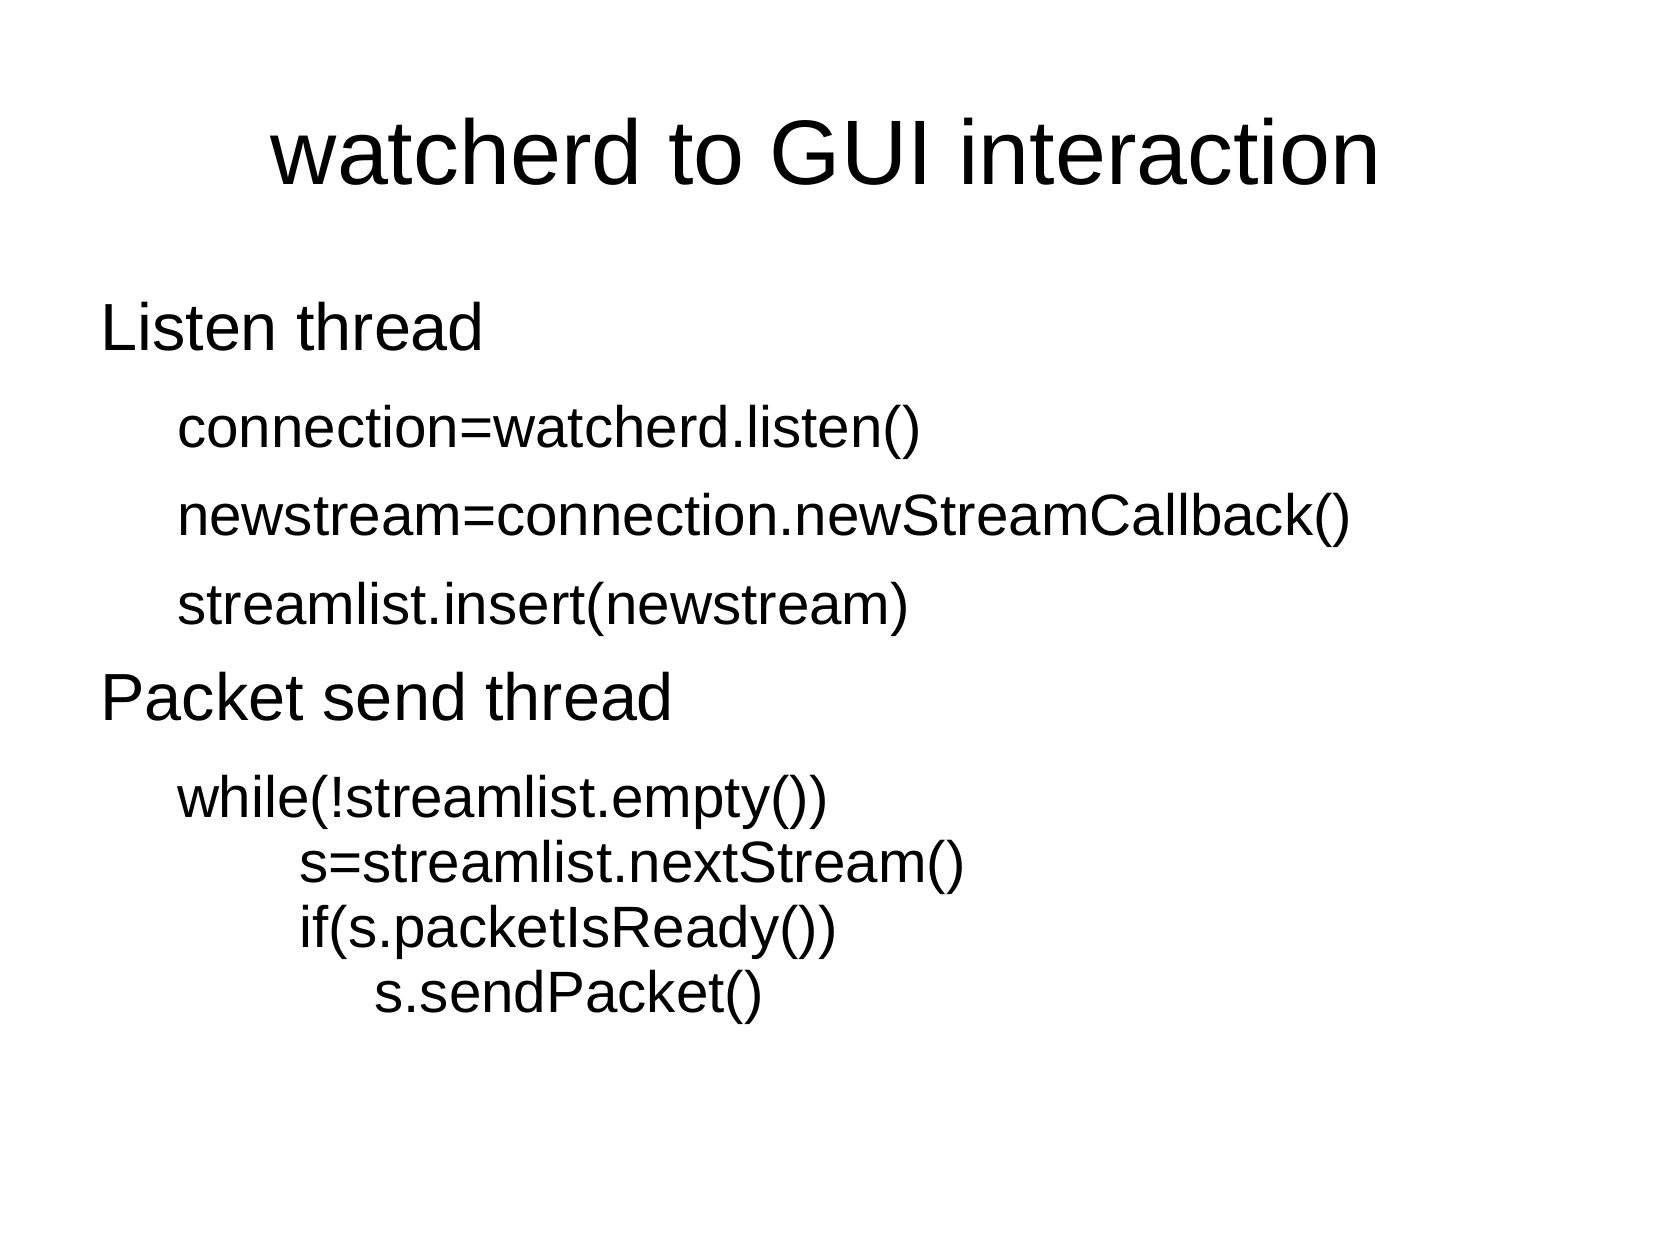

# watcherd to GUI interaction
Listen thread
connection=watcherd.listen()
newstream=connection.newStreamCallback()
streamlist.insert(newstream)
Packet send thread
while(!streamlist.empty())
	s=streamlist.nextStream()
	if(s.packetIsReady())
		s.sendPacket()